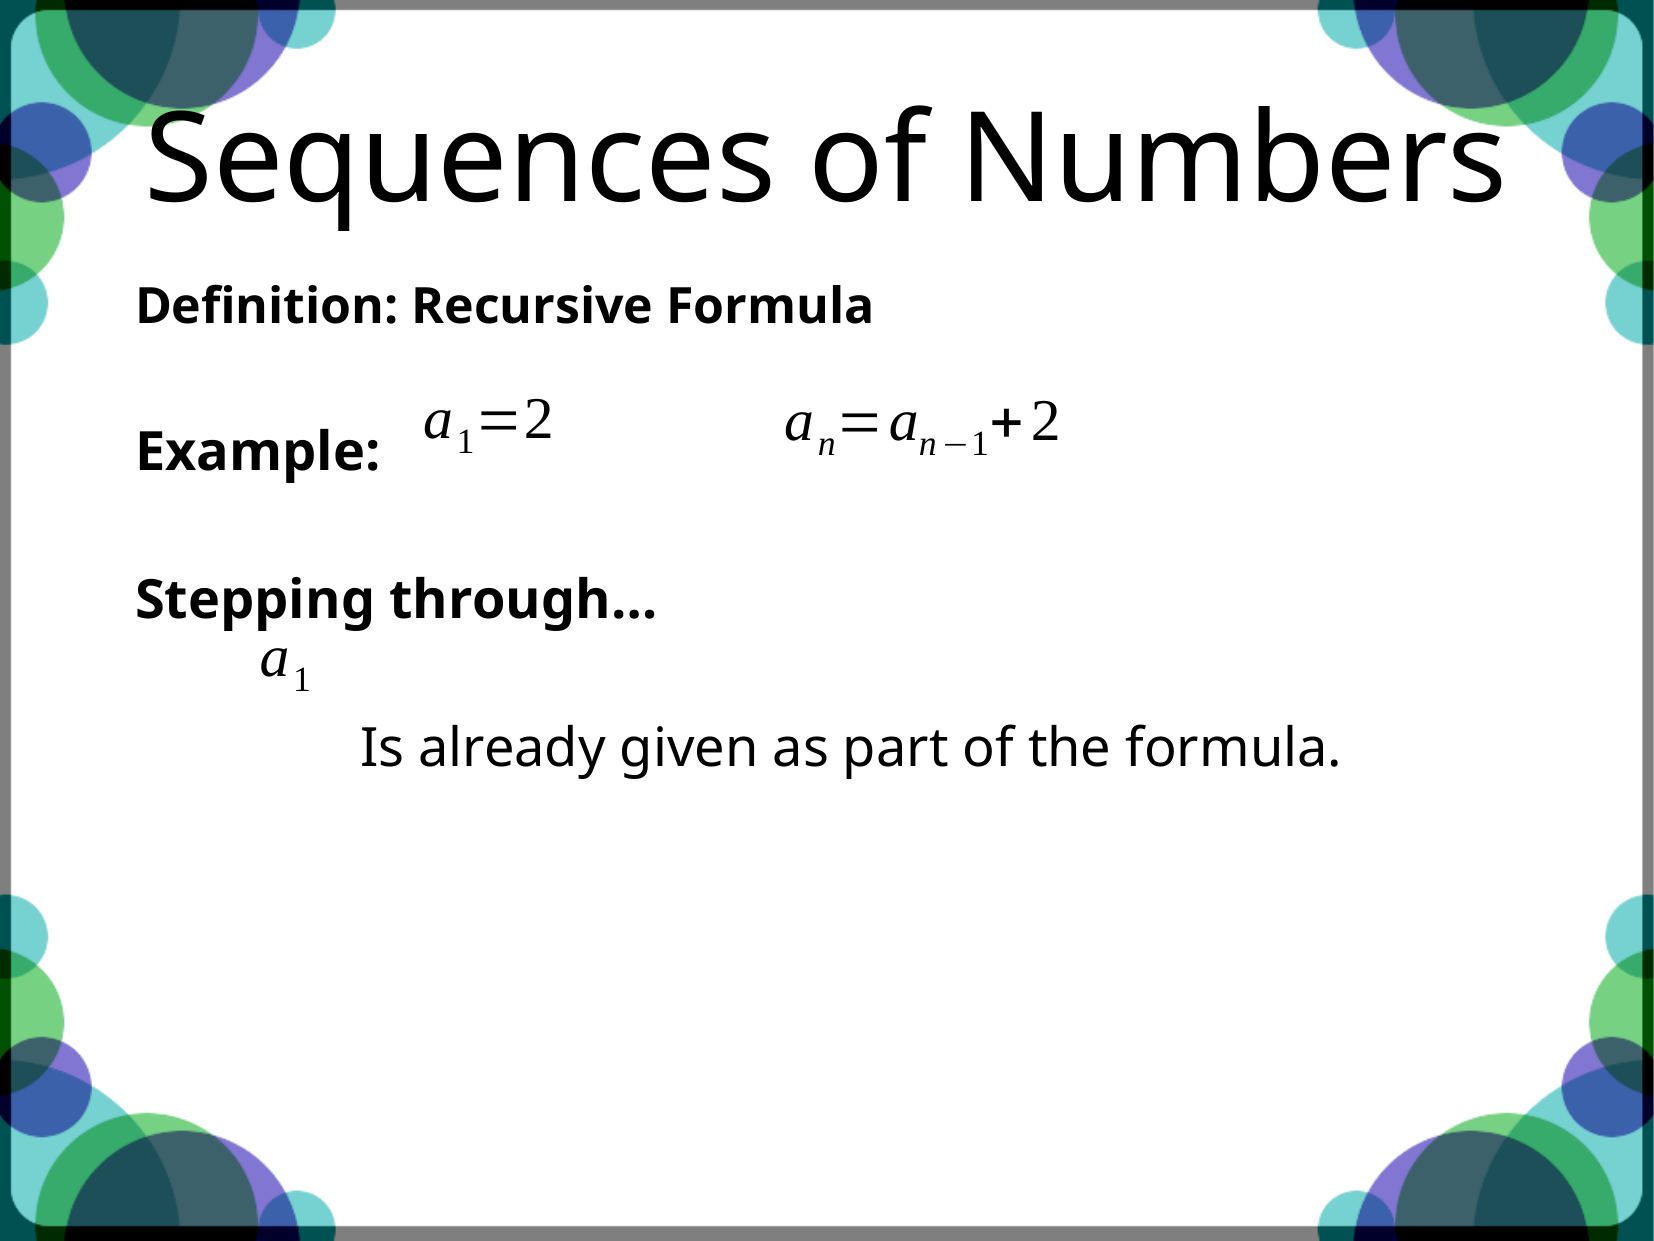

# Sequences of Numbers
Definition: Recursive Formula
Example:
Stepping through…
			Is already given as part of the formula.